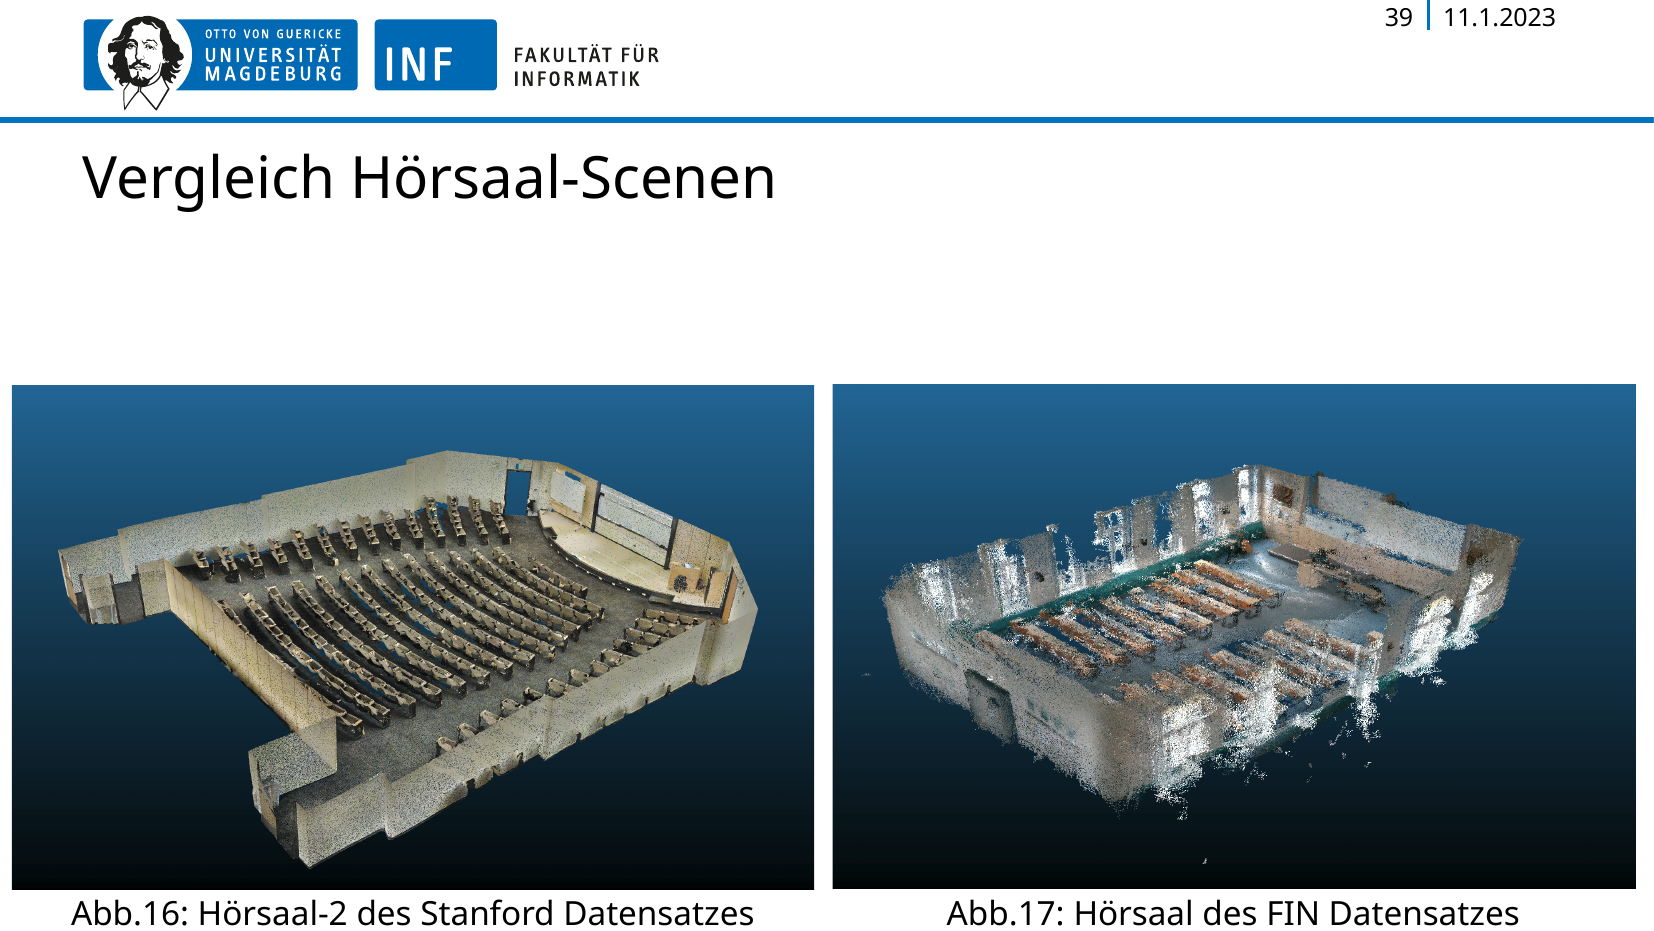

# Vergleich Hörsaal-Scenen
Abb.16: Hörsaal-2 des Stanford Datensatzes
Abb.17: Hörsaal des FIN Datensatzes